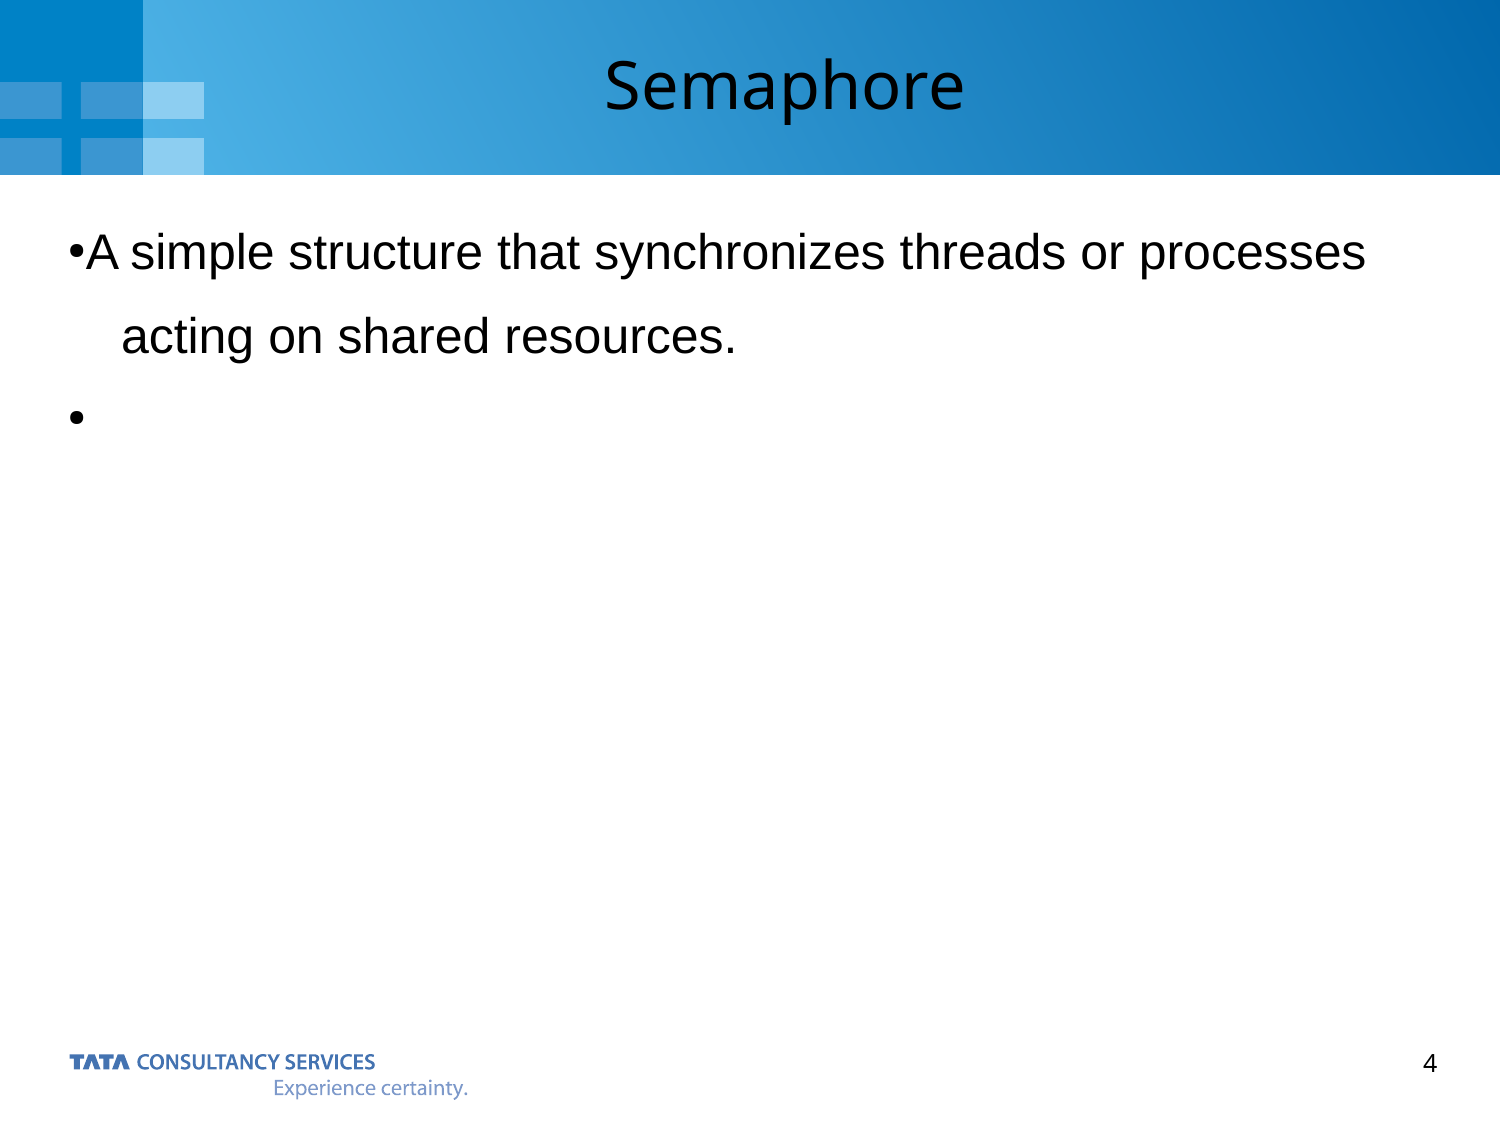

Semaphore
A simple structure that synchronizes threads or processes acting on shared resources.